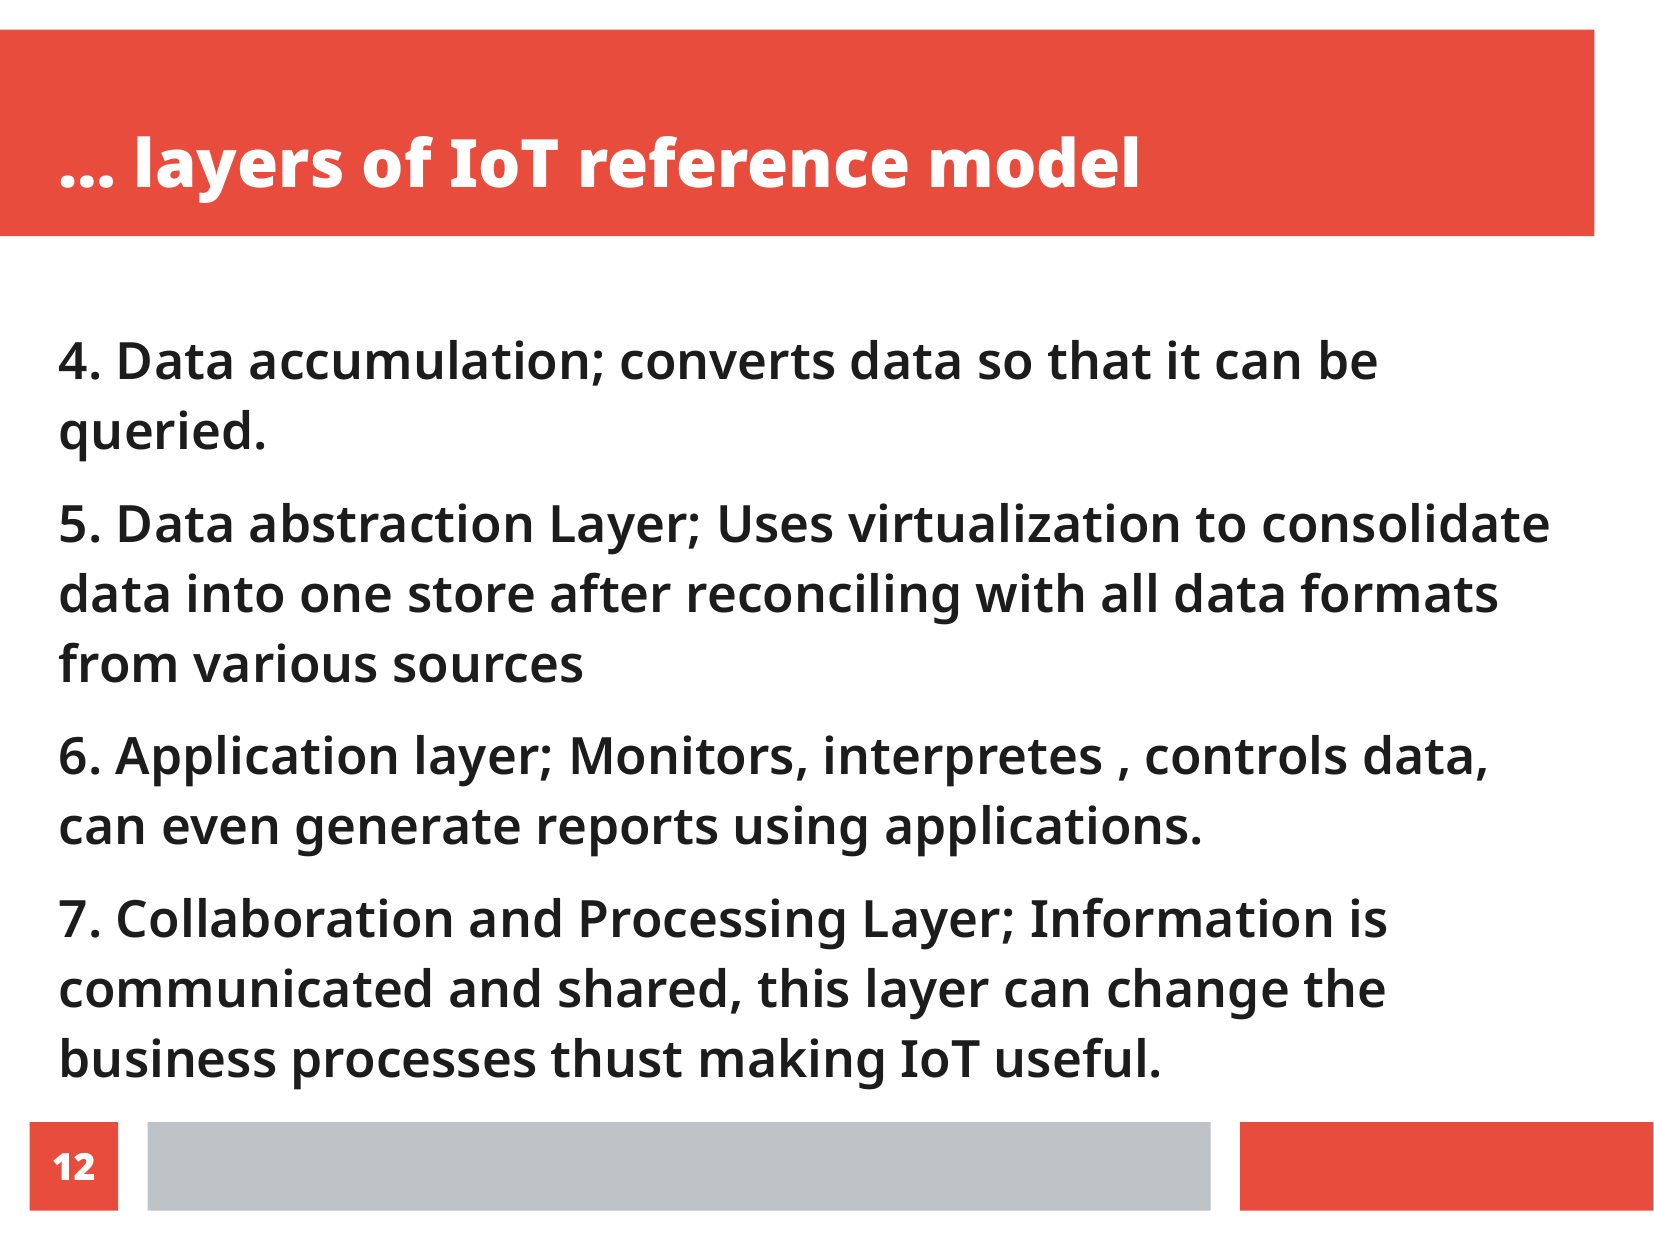

# … layers of IoT reference model
4. Data accumulation; converts data so that it can be queried.
5. Data abstraction Layer; Uses virtualization to consolidate data into one store after reconciling with all data formats from various sources
6. Application layer; Monitors, interpretes , controls data, can even generate reports using applications.
7. Collaboration and Processing Layer; Information is communicated and shared, this layer can change the business processes thust making IoT useful.
12